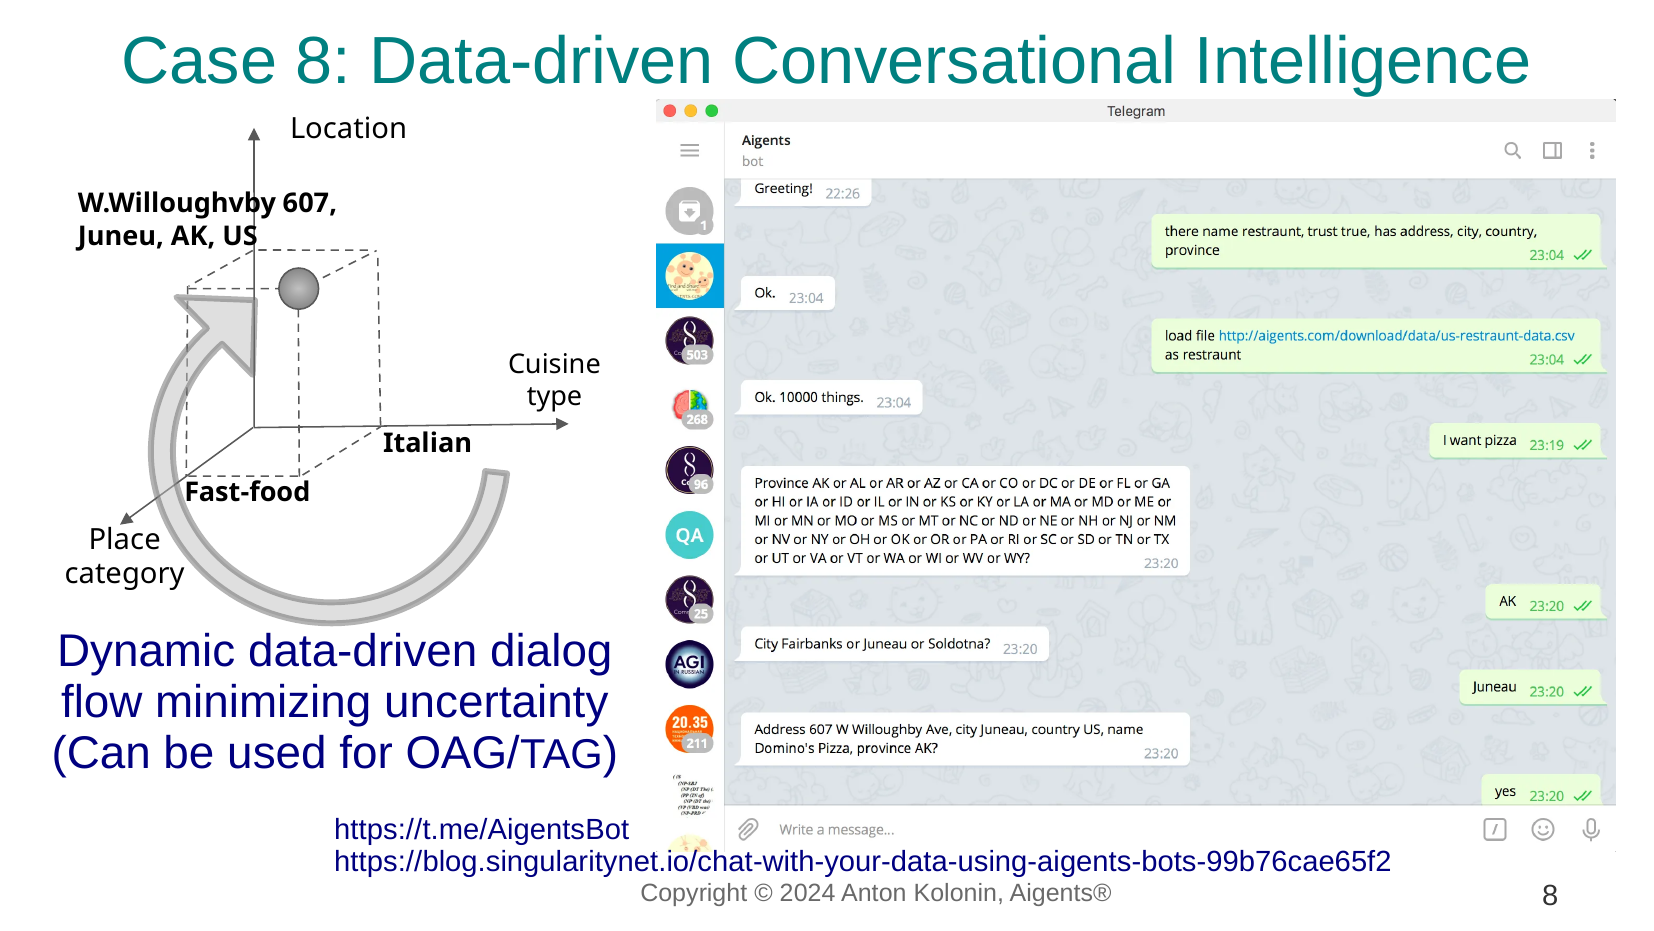

Case 8: Data-driven Conversational Intelligence
Location
W.Willoughvby 607, Juneu, AK, US
Cuisine type
Italian
Fast-food
Place category
Dynamic data-driven dialog flow minimizing uncertainty
(Can be used for OAG/TAG)
https://t.me/AigentsBot
https://blog.singularitynet.io/chat-with-your-data-using-aigents-bots-99b76cae65f2
Copyright © 2024 Anton Kolonin, Aigents®
8